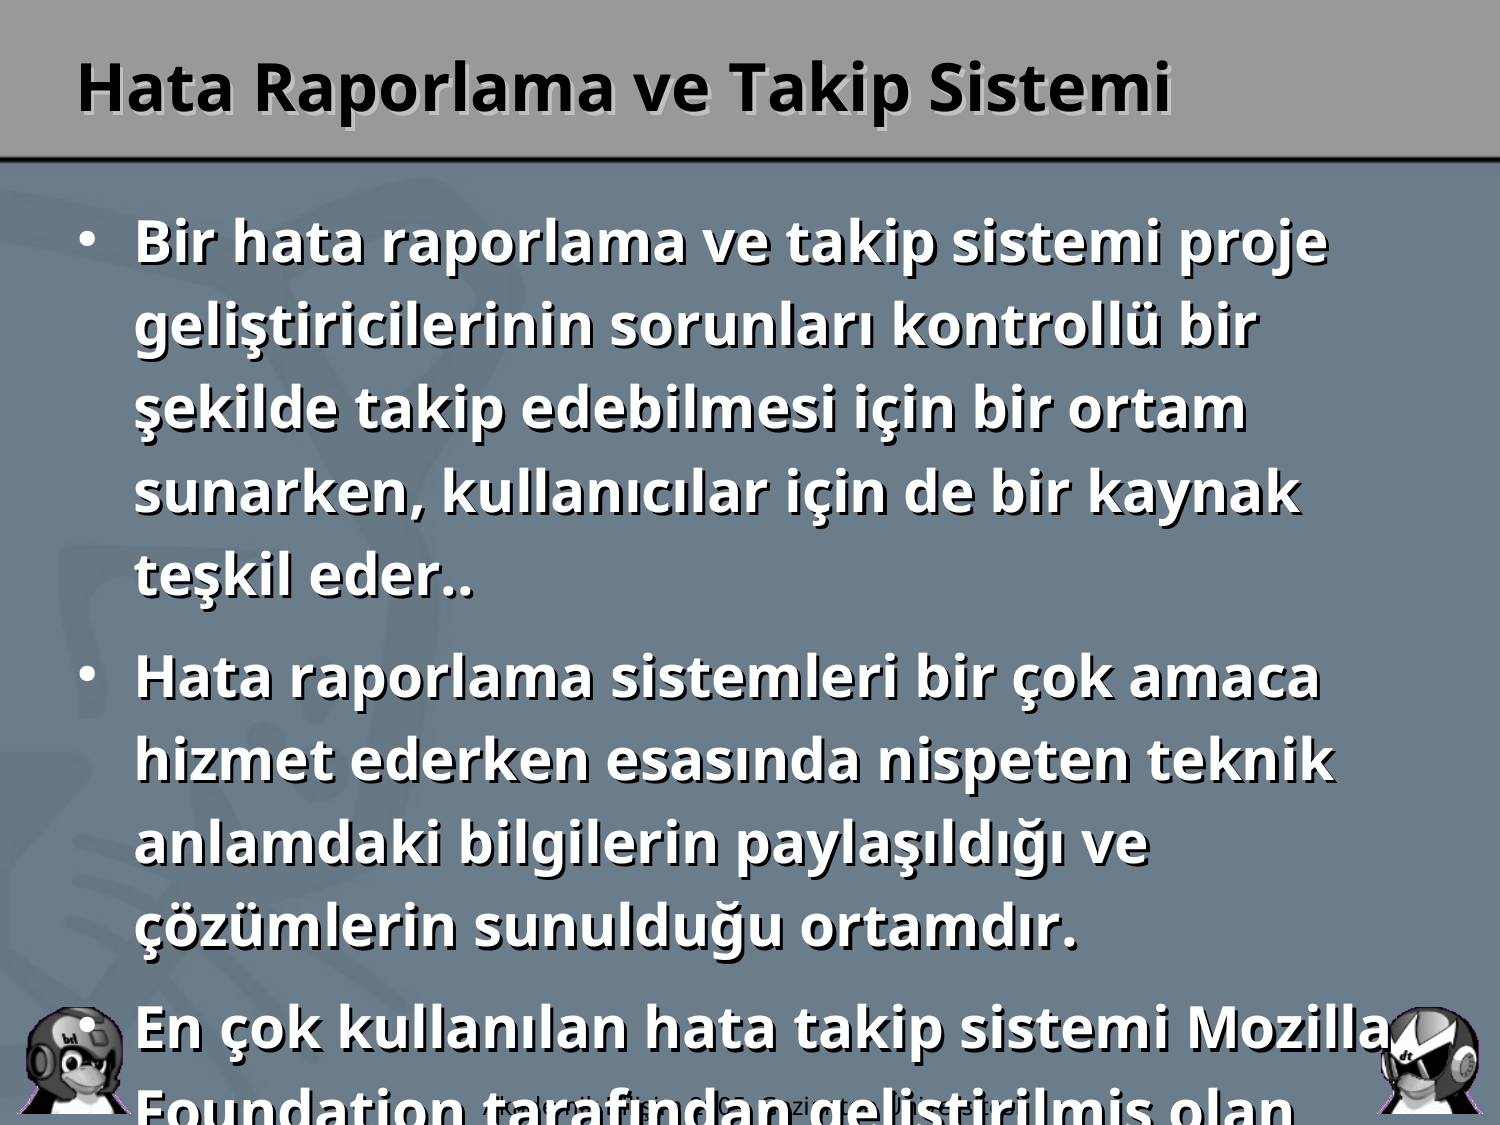

# Hata Raporlama ve Takip Sistemi
Bir hata raporlama ve takip sistemi proje geliştiricilerinin sorunları kontrollü bir şekilde takip edebilmesi için bir ortam sunarken, kullanıcılar için de bir kaynak teşkil eder..
Hata raporlama sistemleri bir çok amaca hizmet ederken esasında nispeten teknik anlamdaki bilgilerin paylaşıldığı ve çözümlerin sunulduğu ortamdır.
En çok kullanılan hata takip sistemi Mozilla Foundation tarafından geliştirilmiş olan Bugzilla'dır...